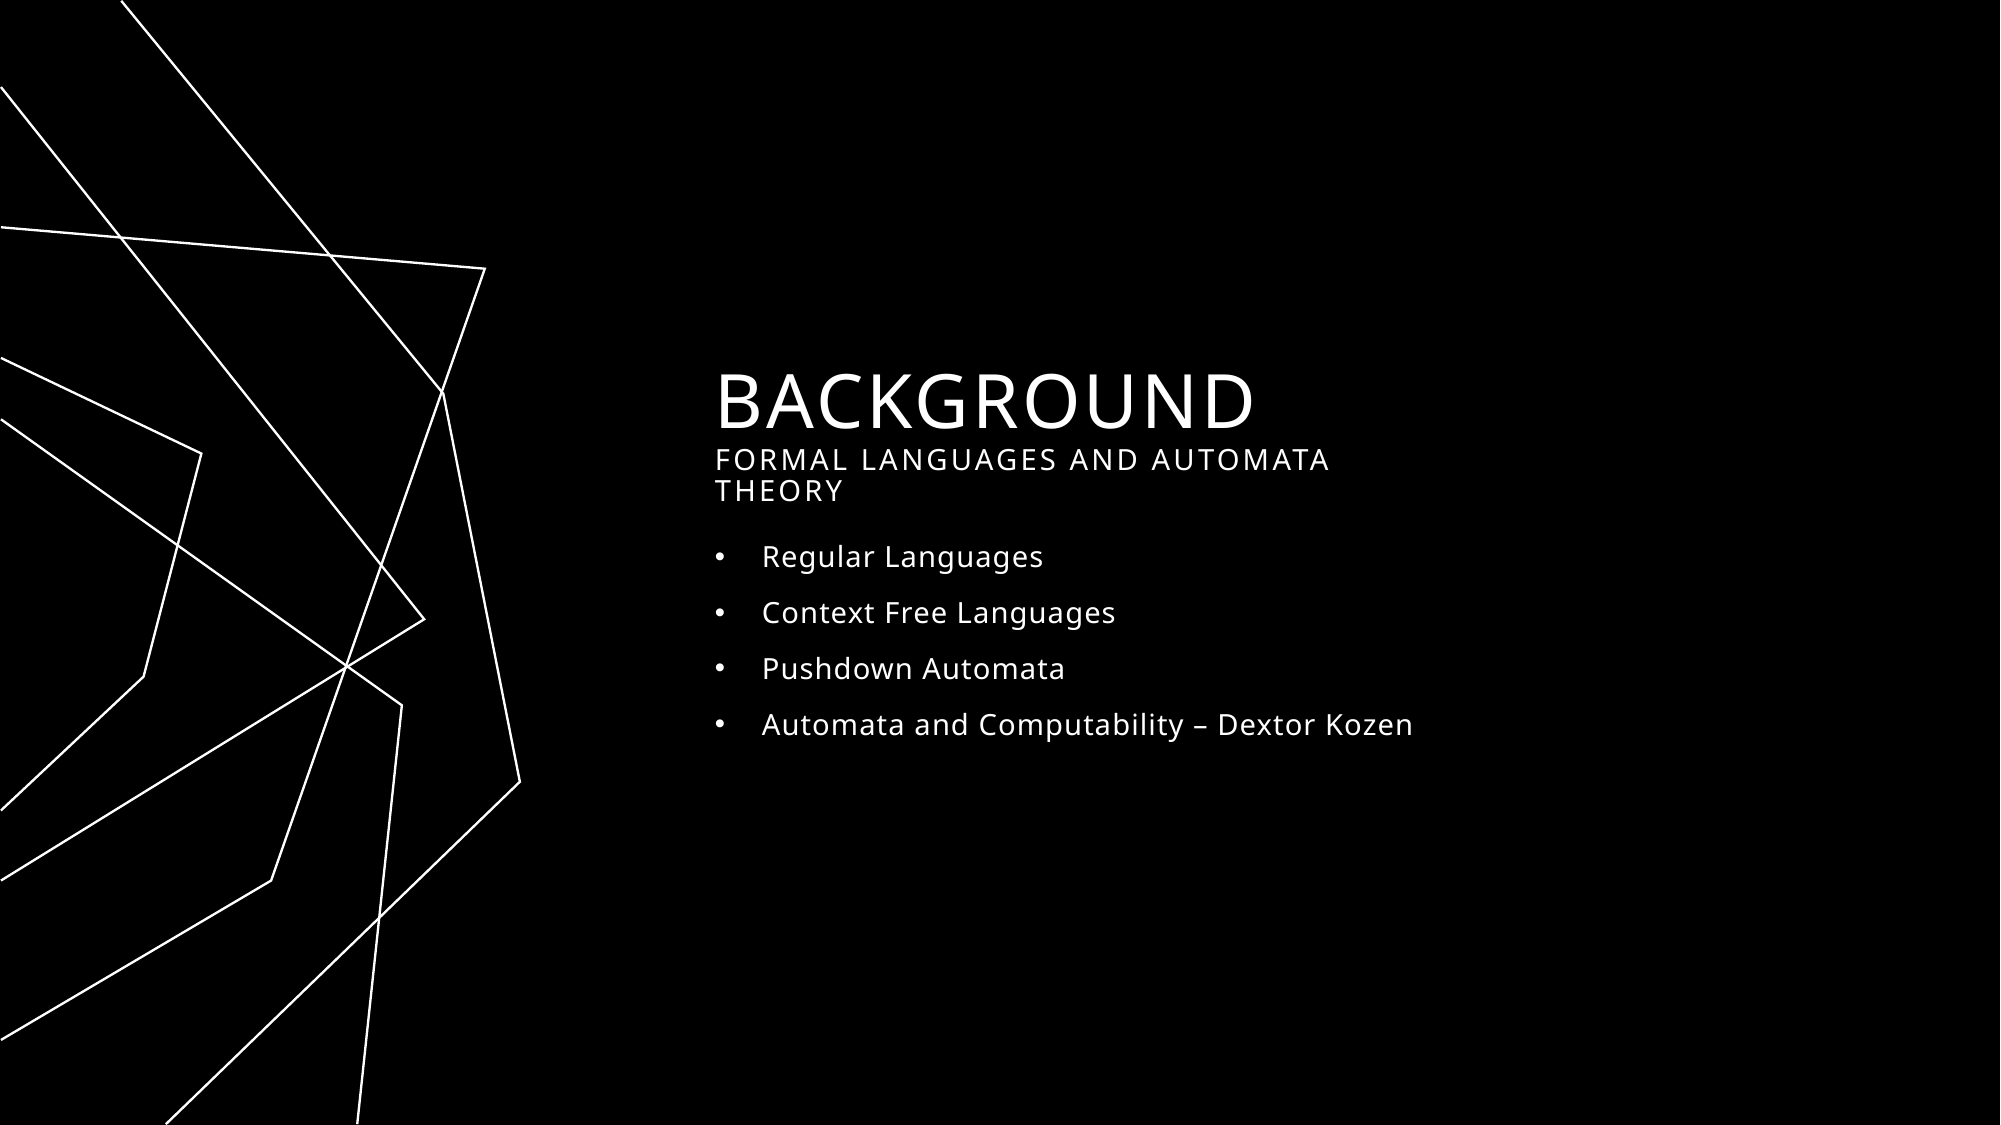

# Background Formal Languages and automata theory
Regular Languages
Context Free Languages
Pushdown Automata
Automata and Computability – Dextor Kozen